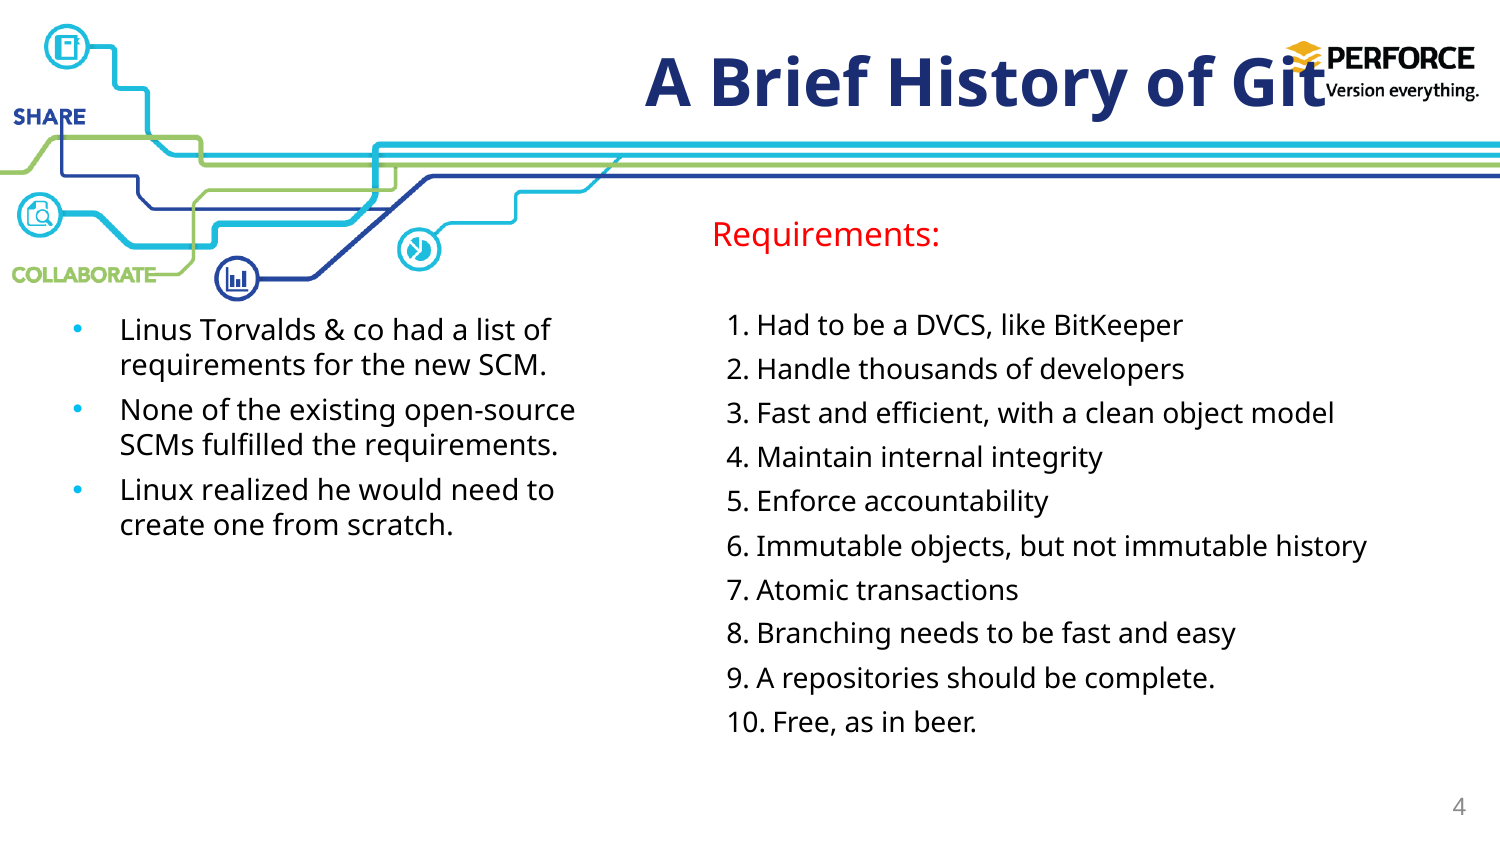

# A Brief History of Git
Requirements:
 Had to be a DVCS, like BitKeeper
 Handle thousands of developers
 Fast and efficient, with a clean object model
 Maintain internal integrity
 Enforce accountability
 Immutable objects, but not immutable history
 Atomic transactions
 Branching needs to be fast and easy
 A repositories should be complete.
 Free, as in beer.
Linus Torvalds & co had a list of requirements for the new SCM.
None of the existing open-source SCMs fulfilled the requirements.
Linux realized he would need to create one from scratch.